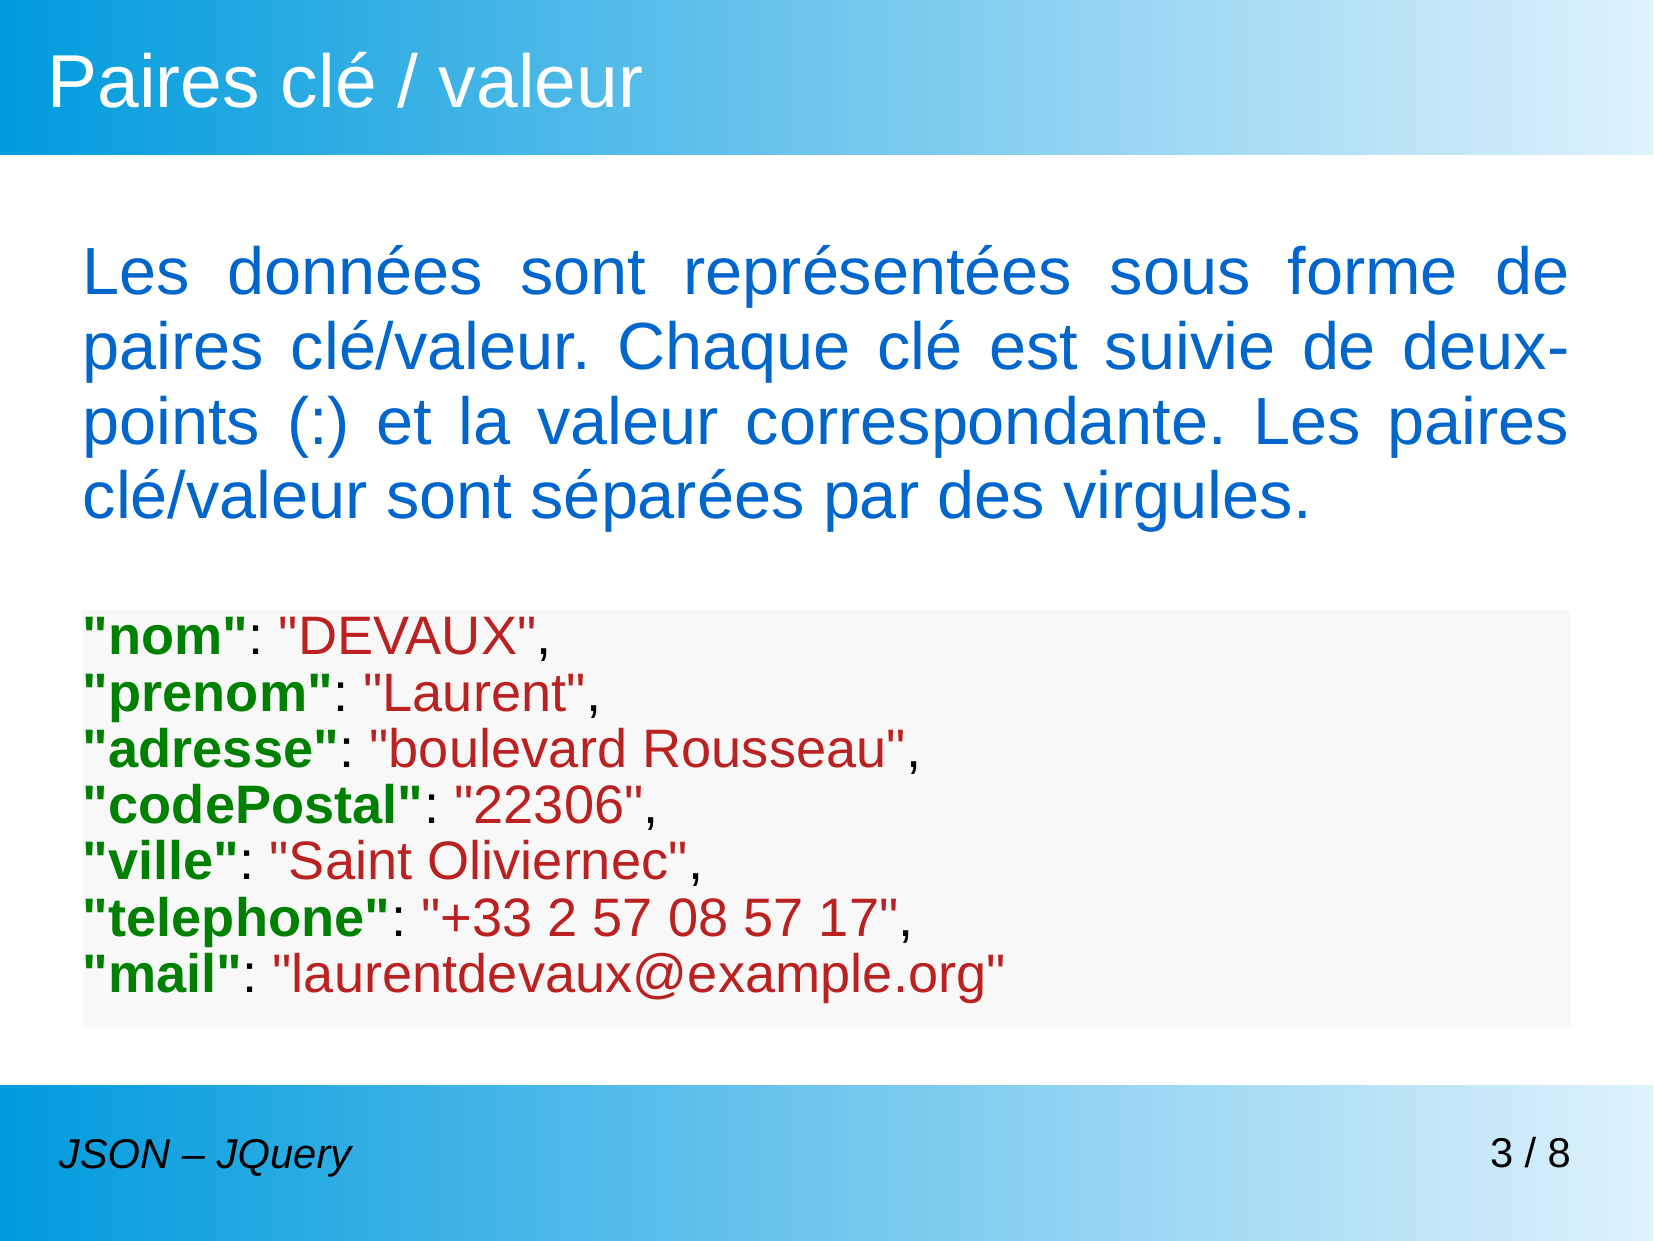

# Paires clé / valeur
Les données sont représentées sous forme de paires clé/valeur. Chaque clé est suivie de deux-points (:) et la valeur correspondante. Les paires clé/valeur sont séparées par des virgules.
"nom": "DEVAUX",
"prenom": "Laurent",
"adresse": "boulevard Rousseau",
"codePostal": "22306",
"ville": "Saint Oliviernec",
"telephone": "+33 2 57 08 57 17",
"mail": "laurentdevaux@example.org"